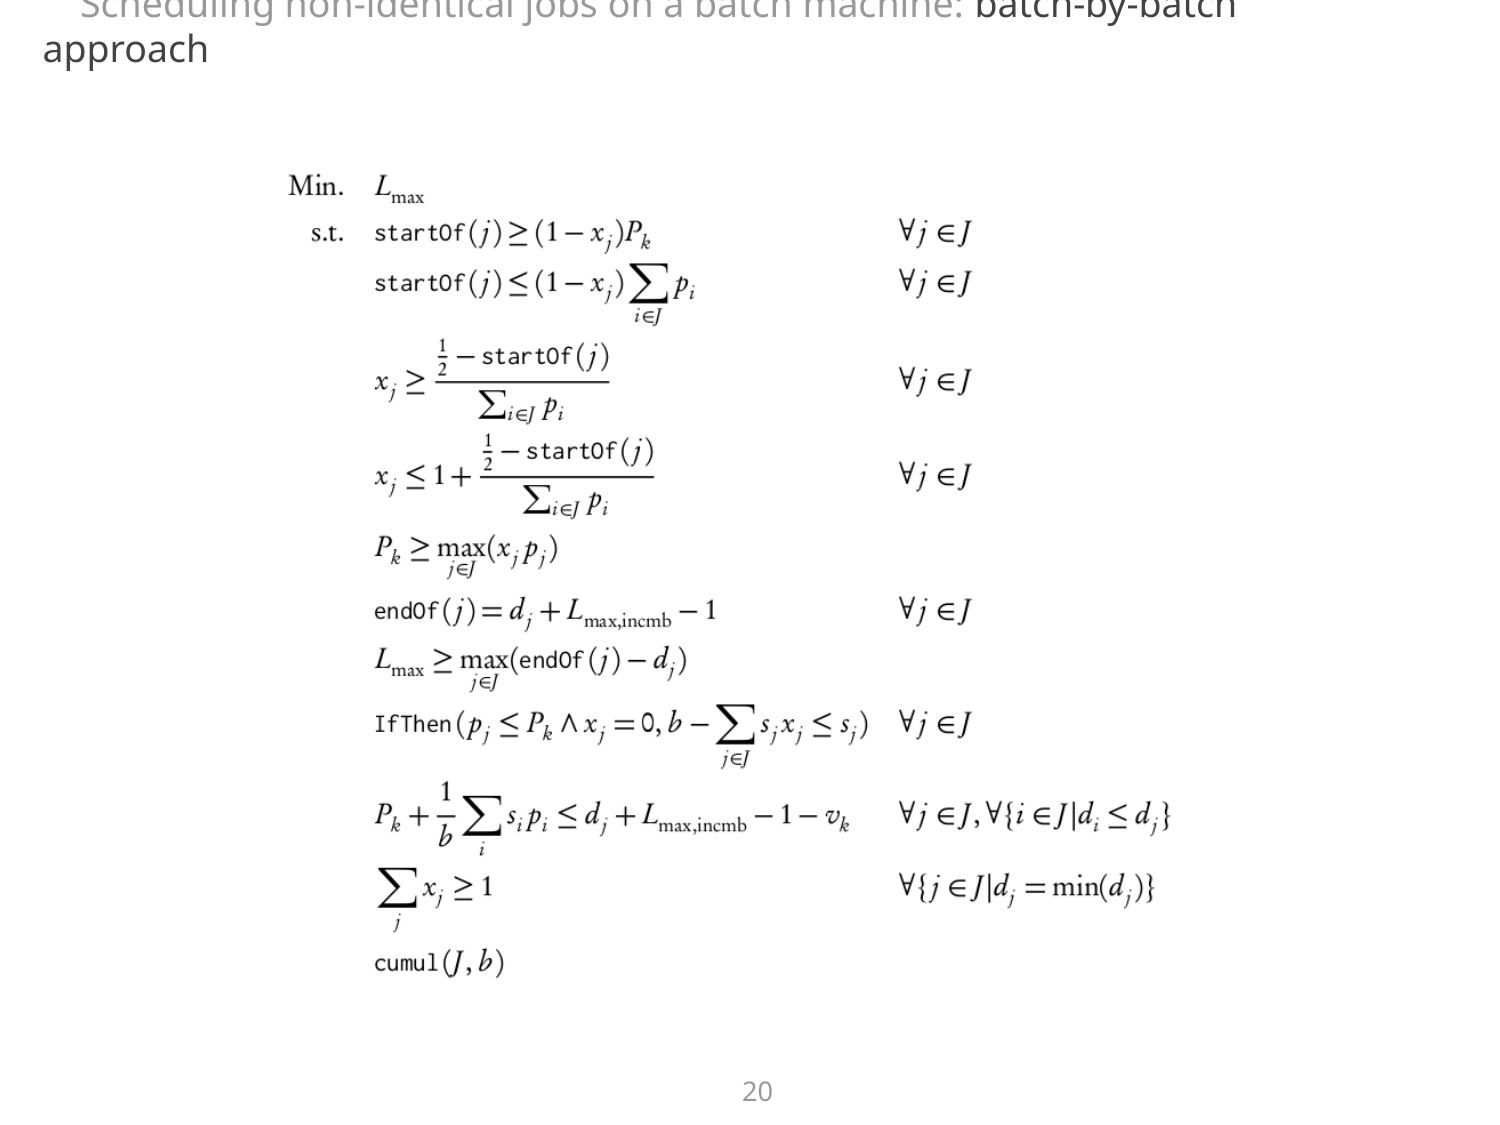

# Scheduling non-identical jobs on a batch machine: batch-by-batch approach